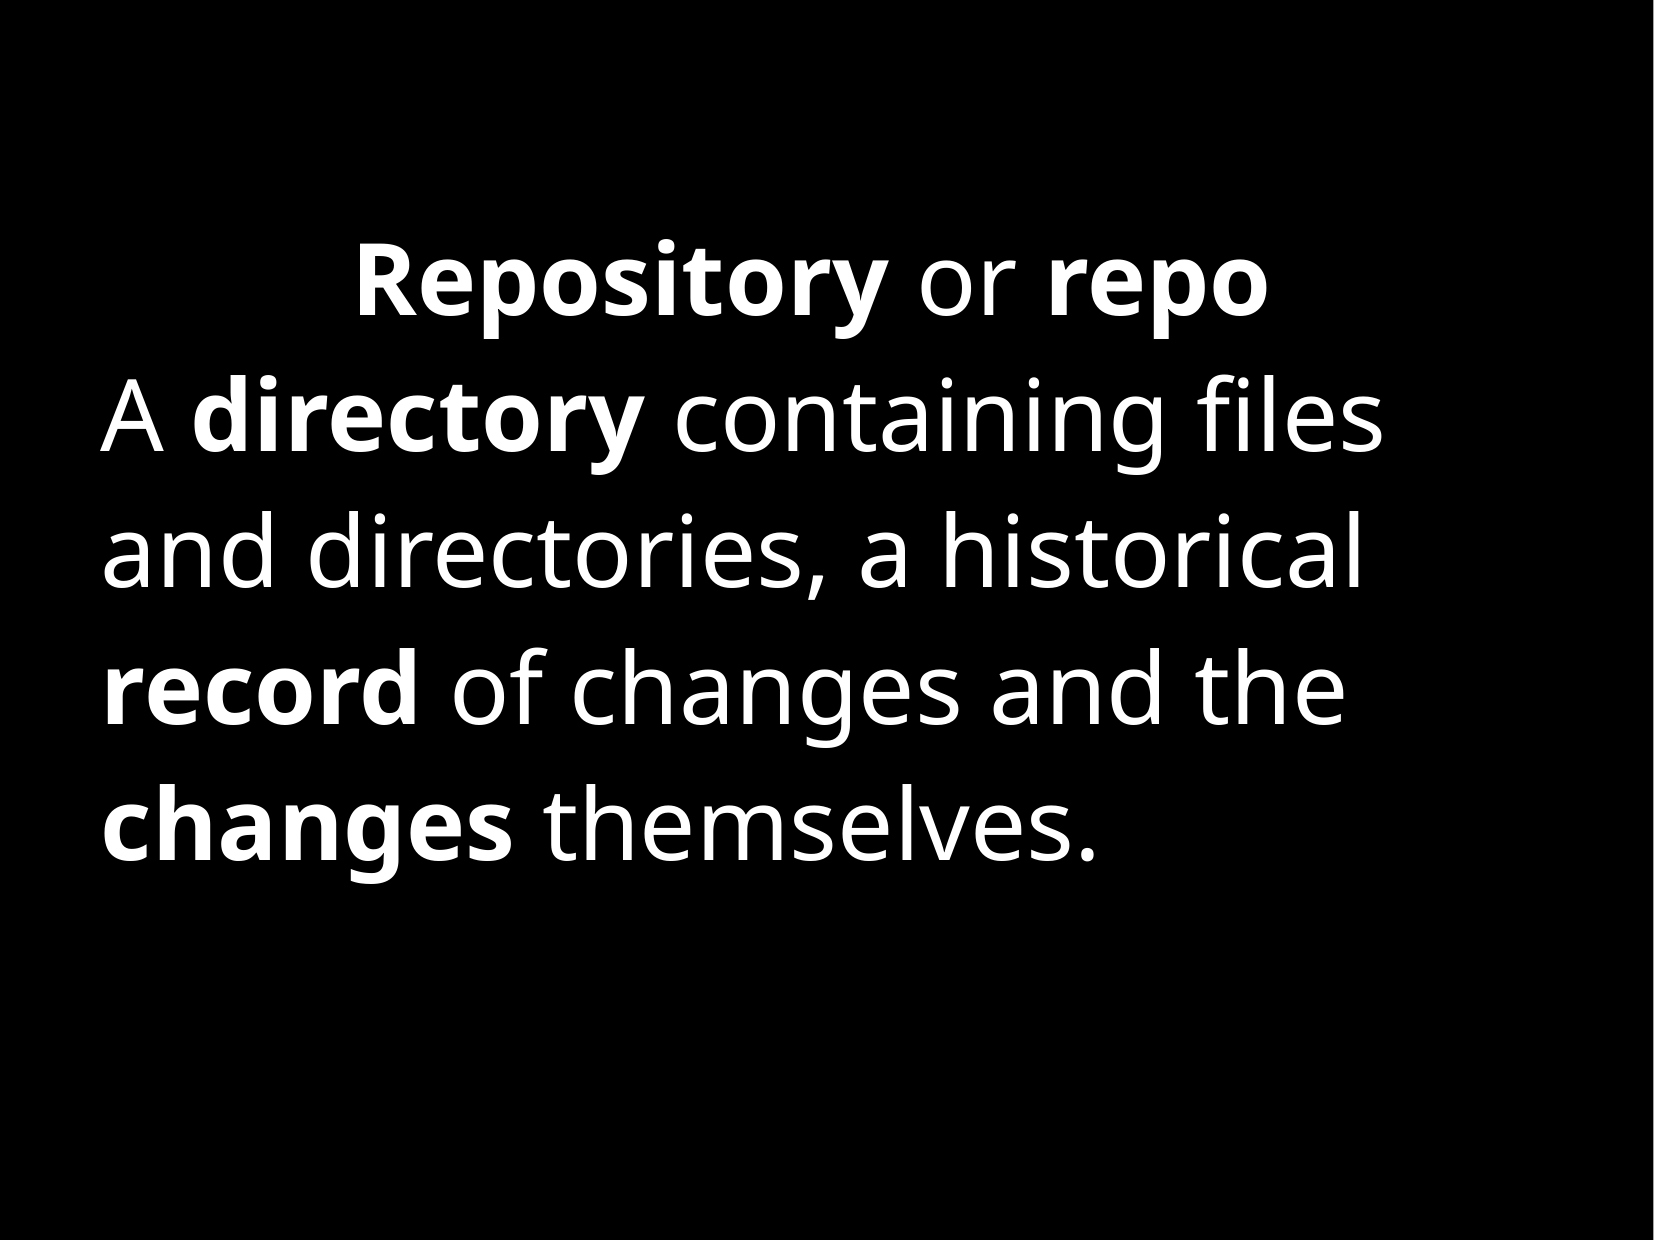

# Repository or repo
A directory containing files and directories, a historical record of changes and the changes themselves.